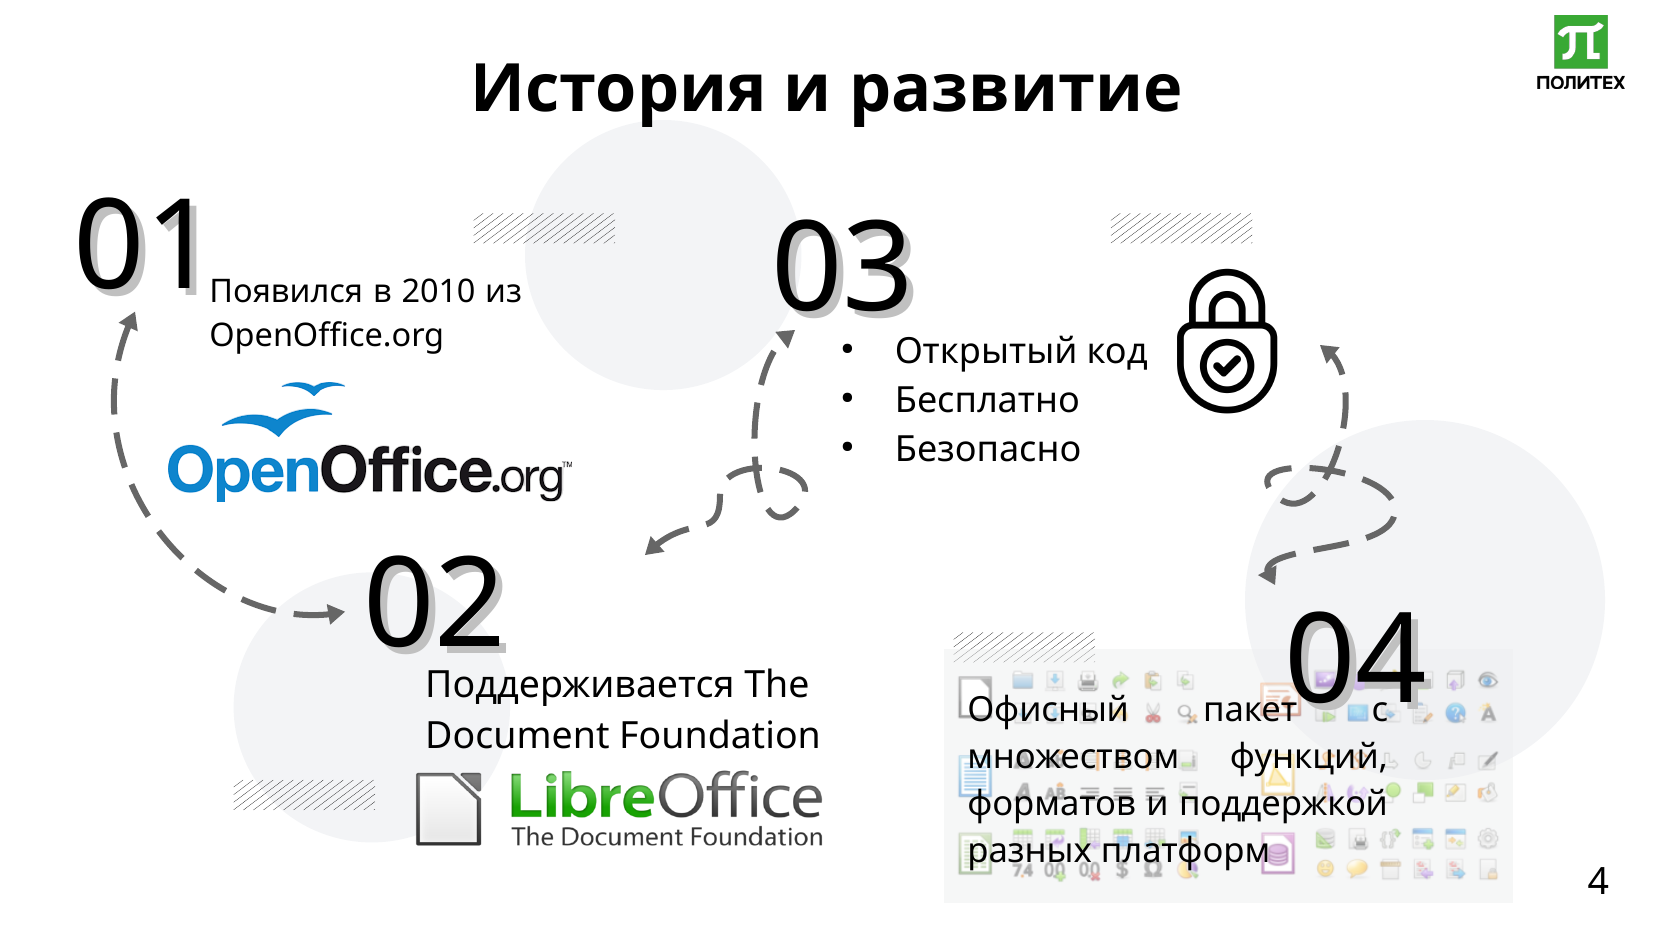

# История и развитие
01
03
Появился в 2010 из OpenOffice.org
Открытый код
Бесплатно
Безопасно
02
04
Поддерживается The Document Foundation
Офисный пакет с множеством функций, форматов и поддержкой разных платформ